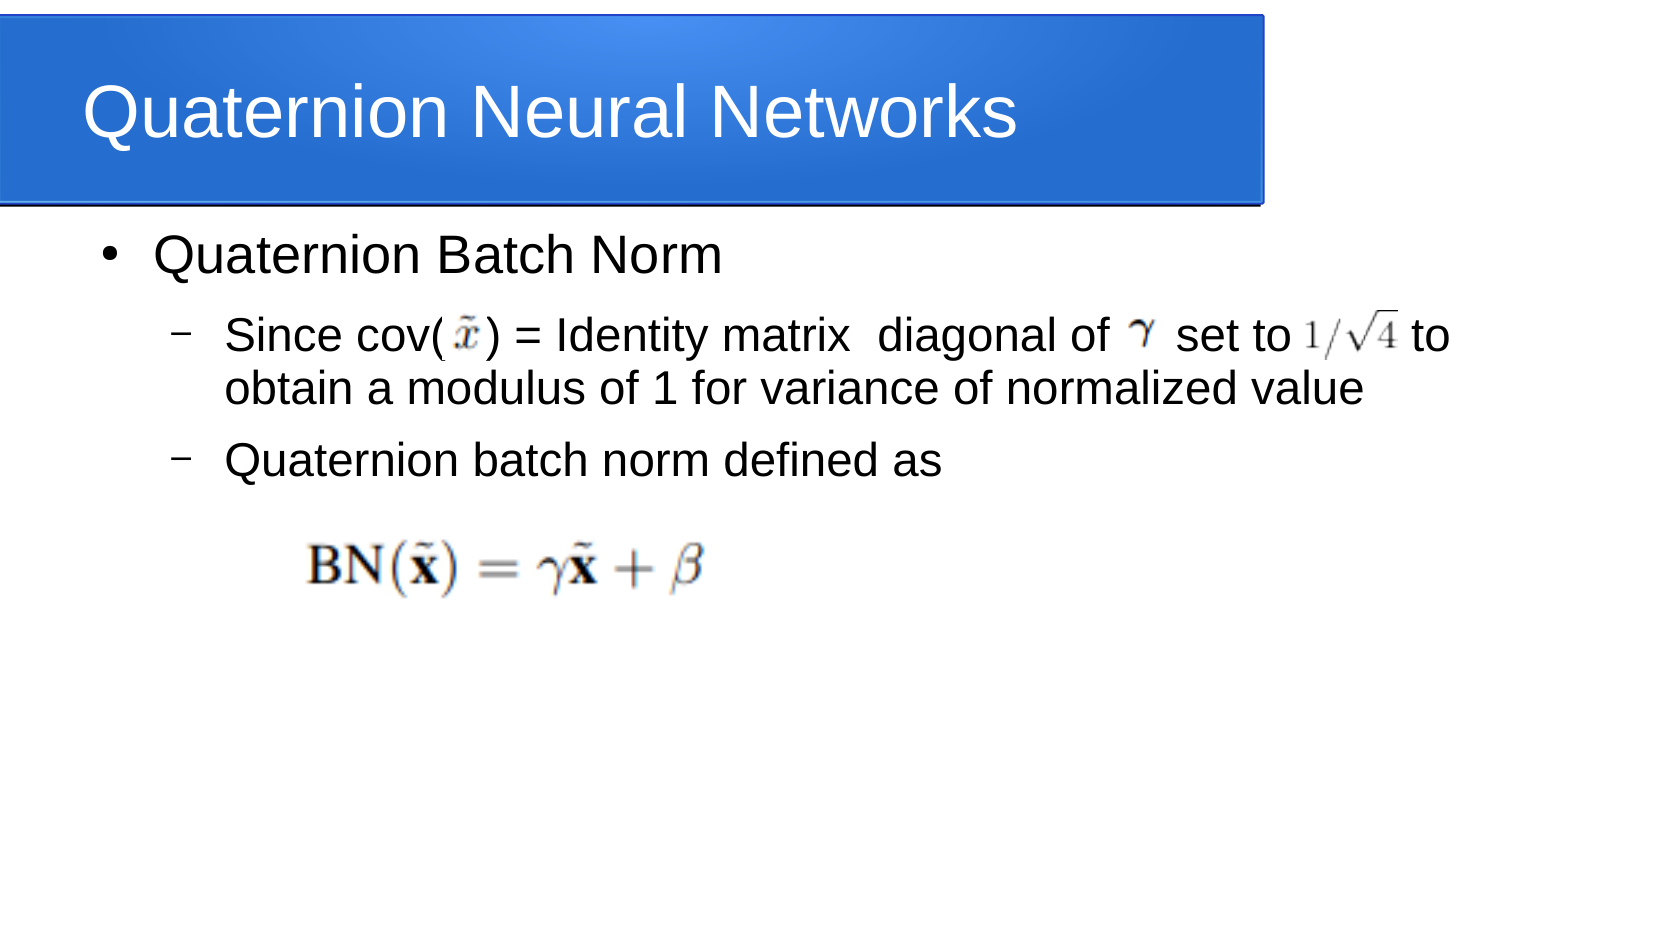

# Quaternion Neural Networks
Quaternion Batch Norm
Since cov( ) = Identity matrix diagonal of set to to obtain a modulus of 1 for variance of normalized value
Quaternion batch norm defined as